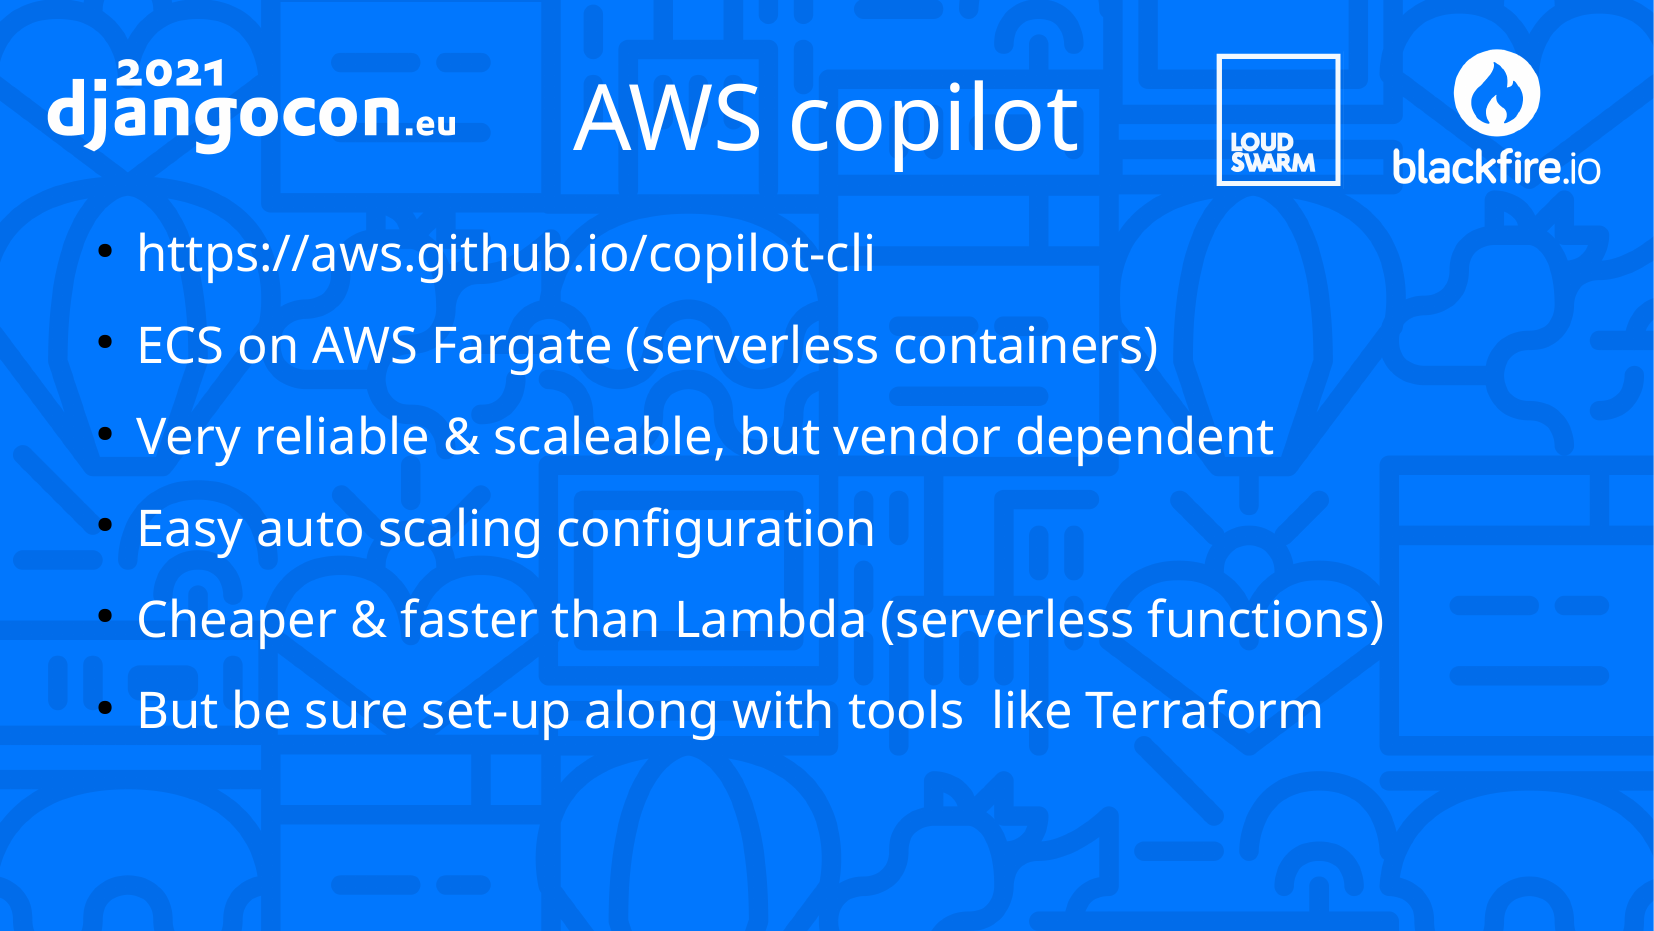

# AWS copilot
https://aws.github.io/copilot-cli
ECS on AWS Fargate (serverless containers)
Very reliable & scaleable, but vendor dependent
Easy auto scaling configuration
Cheaper & faster than Lambda (serverless functions)
But be sure set-up along with tools like Terraform